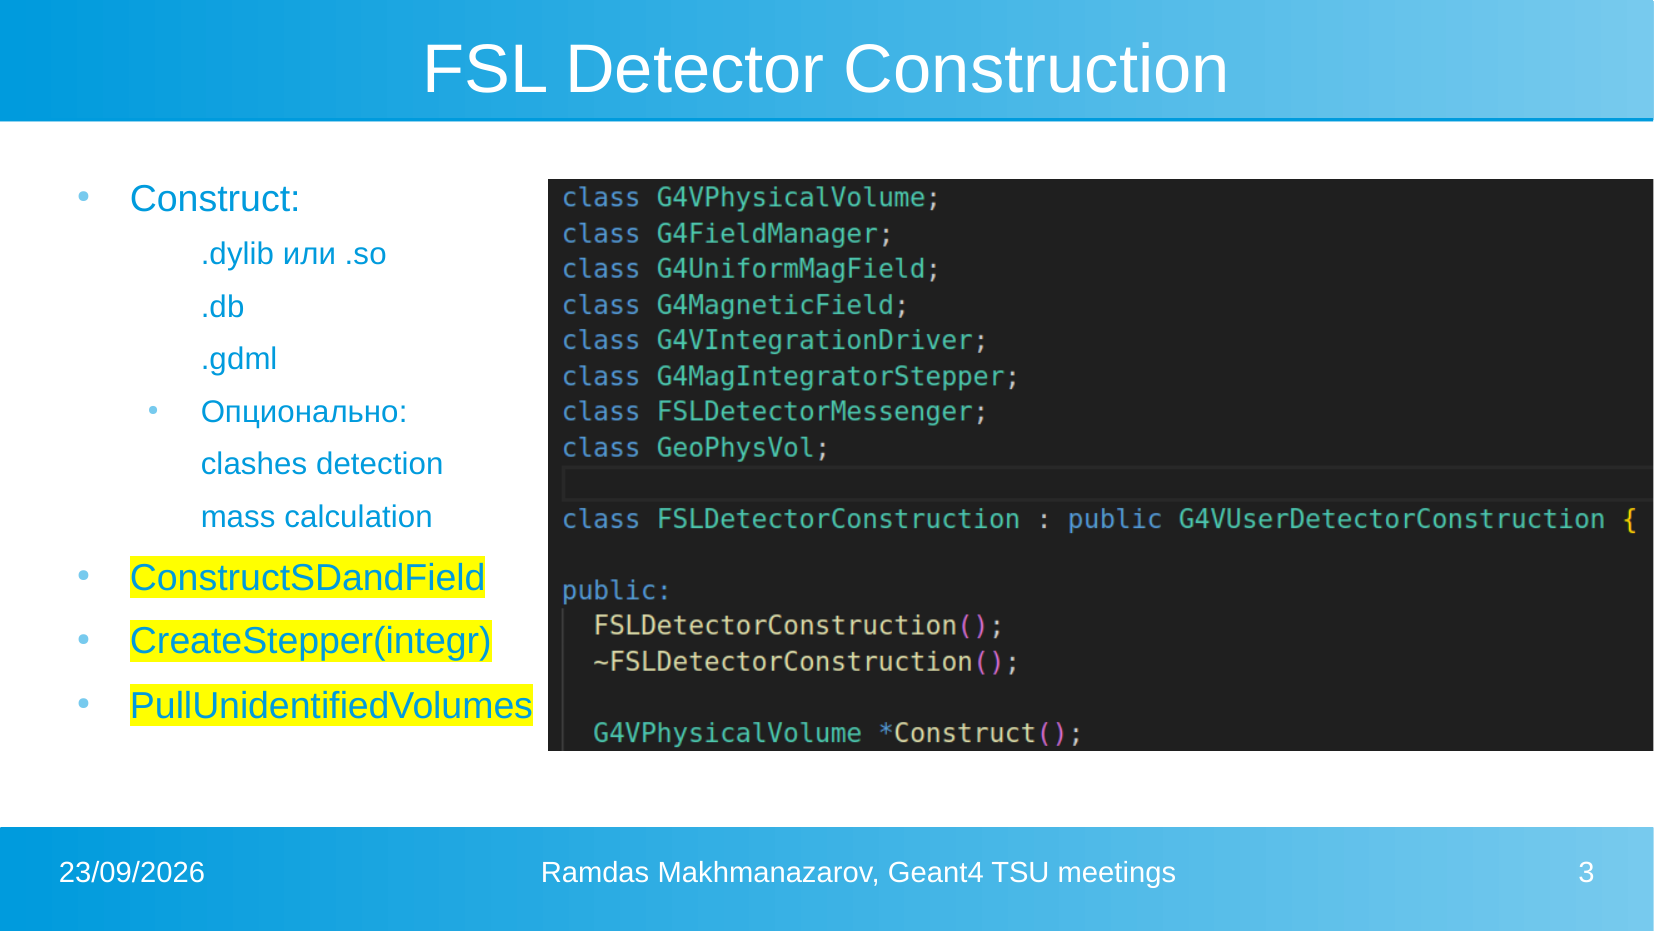

# FSL Detector Construction
Construct:
.dylib или .so
.db
.gdml
Опционально:
clashes detection
mass calculation
ConstructSDandField
CreateStepper(integr)
PullUnidentifiedVolumes
Ramdas Makhmanazarov, Geant4 TSU meetings
3